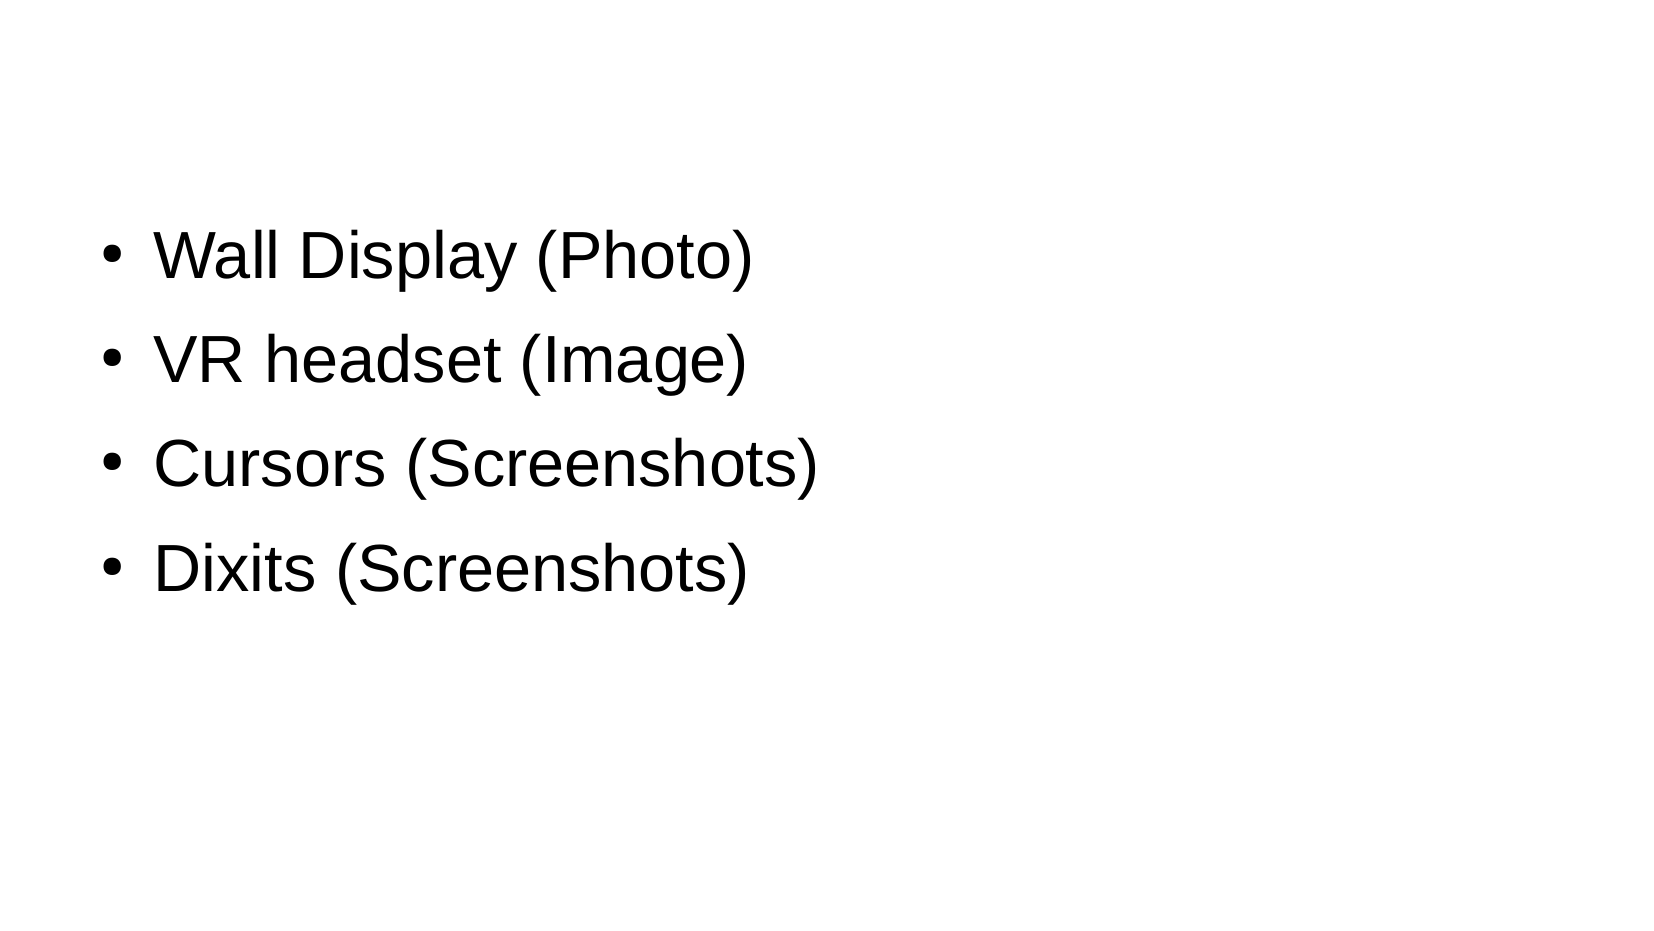

# Wall Display (Photo)
VR headset (Image)
Cursors (Screenshots)
Dixits (Screenshots)